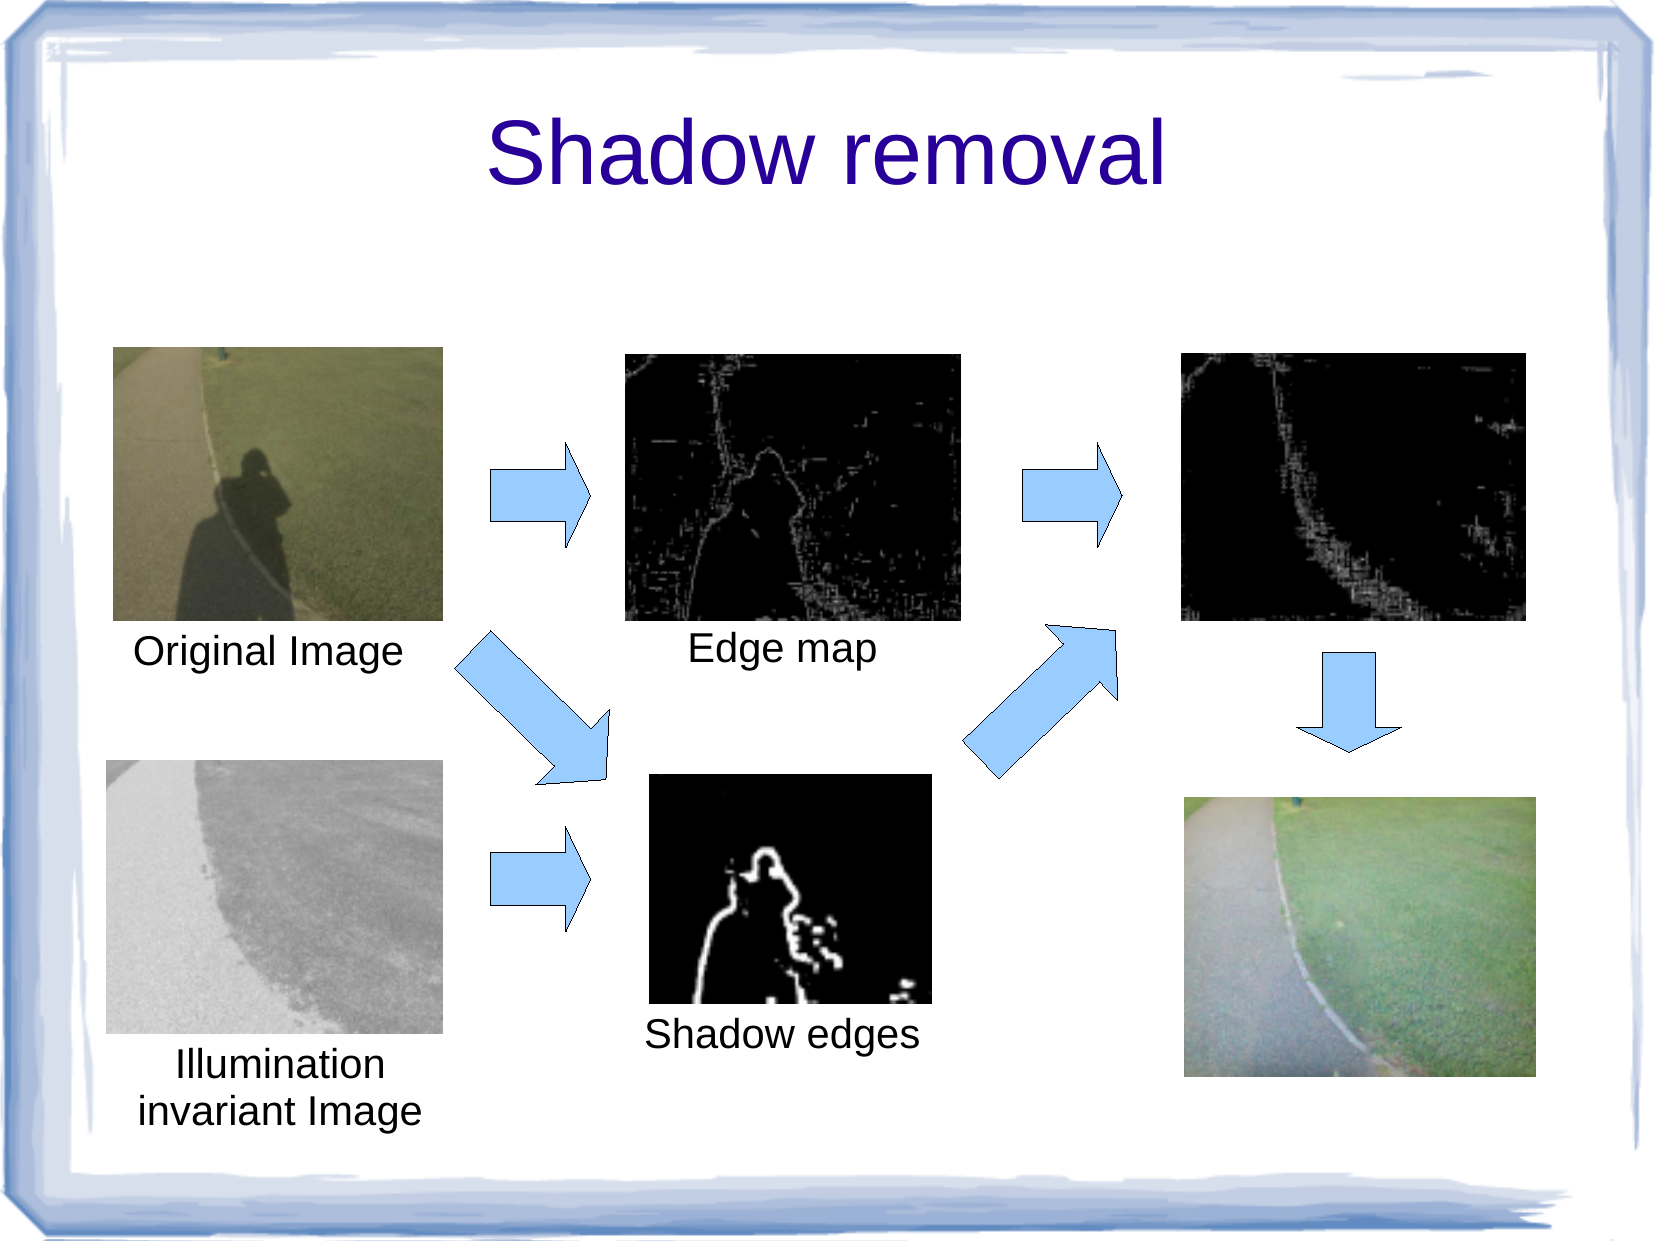

# Shadow removal
Edge map
Original Image
Shadow edges
Illumination invariant Image